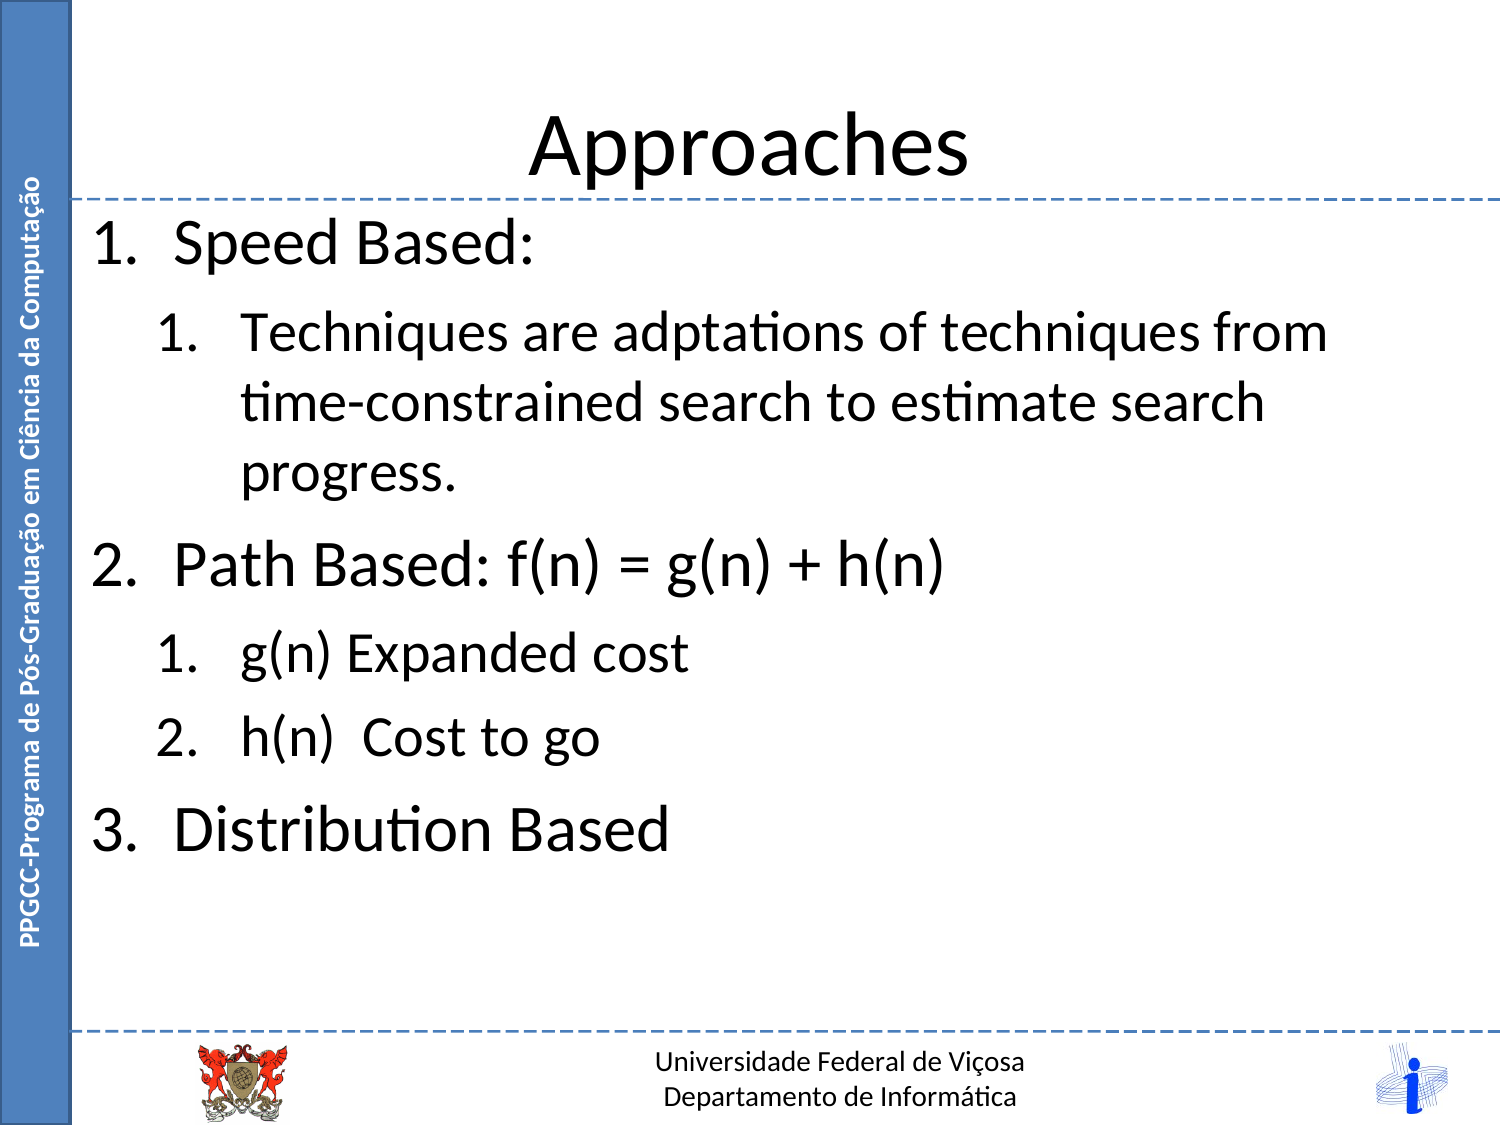

Approaches
Speed Based:
Techniques are adptations of techniques from time-constrained search to estimate search progress.
Path Based: f(n) = g(n) + h(n)
g(n) Expanded cost
h(n) Cost to go
Distribution Based
PPGCC-Programa de Pós-Graduação em Ciência da Computação
Universidade Federal de Viçosa
Departamento de Informática